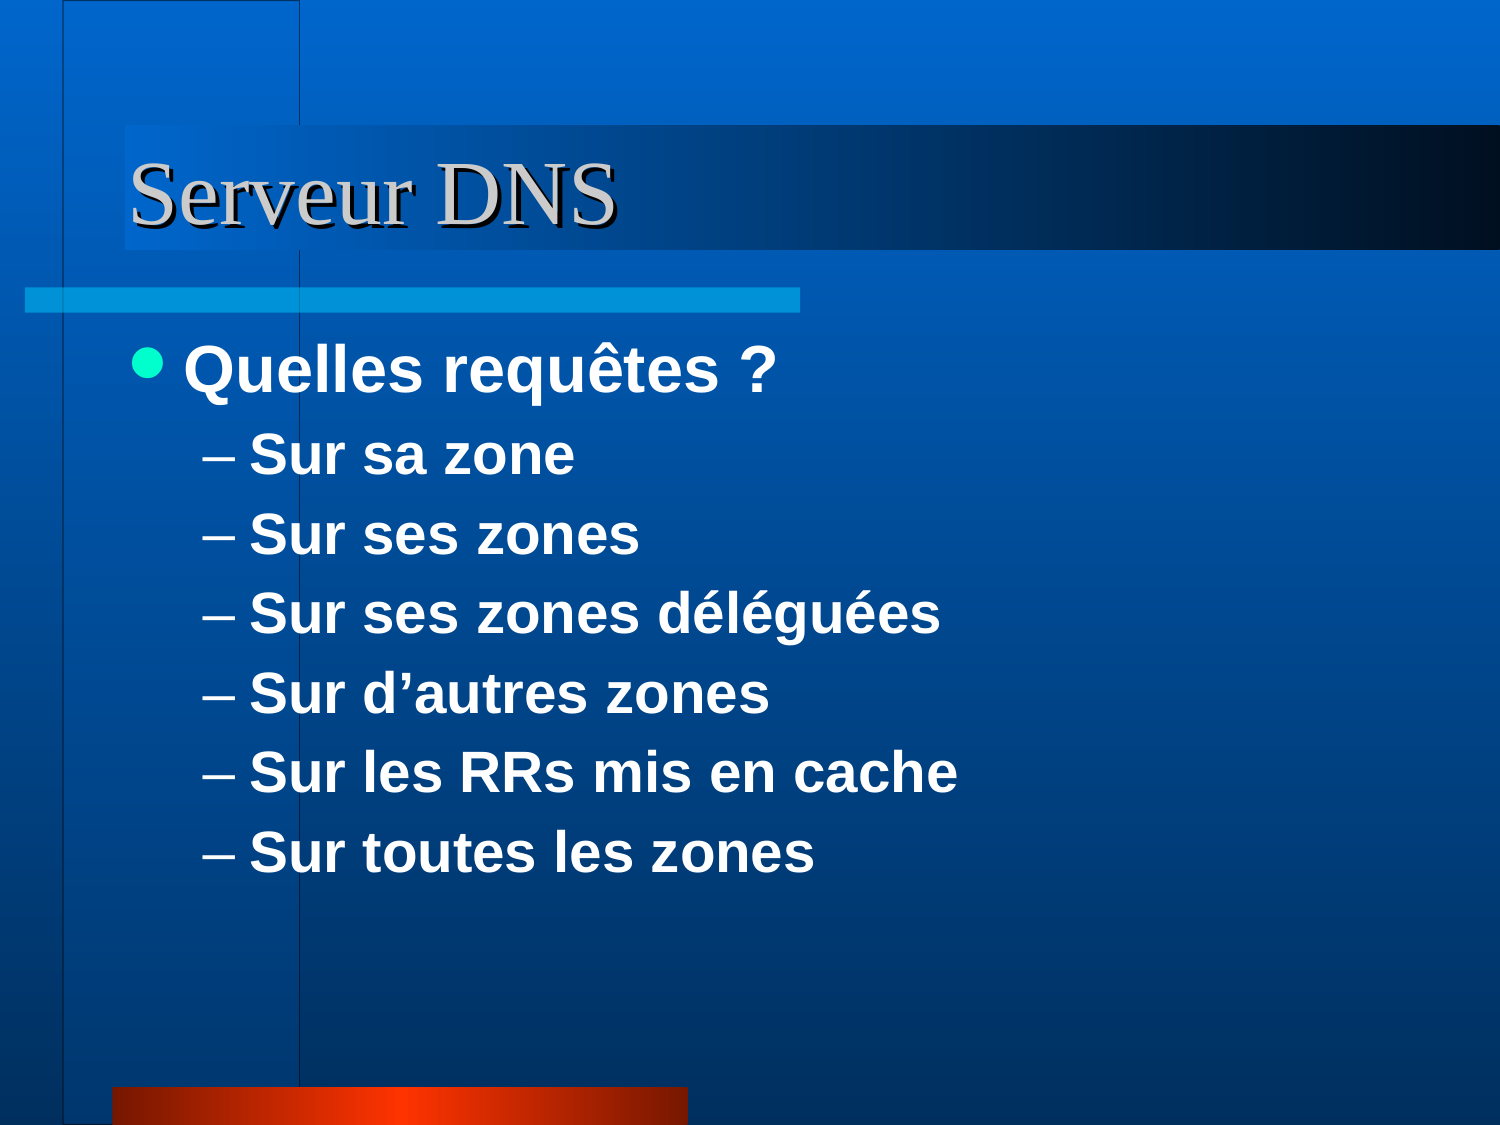

# Serveur DNS
Quelles requêtes ?
Sur sa zone
Sur ses zones
Sur ses zones déléguées
Sur d’autres zones
Sur les RRs mis en cache
Sur toutes les zones